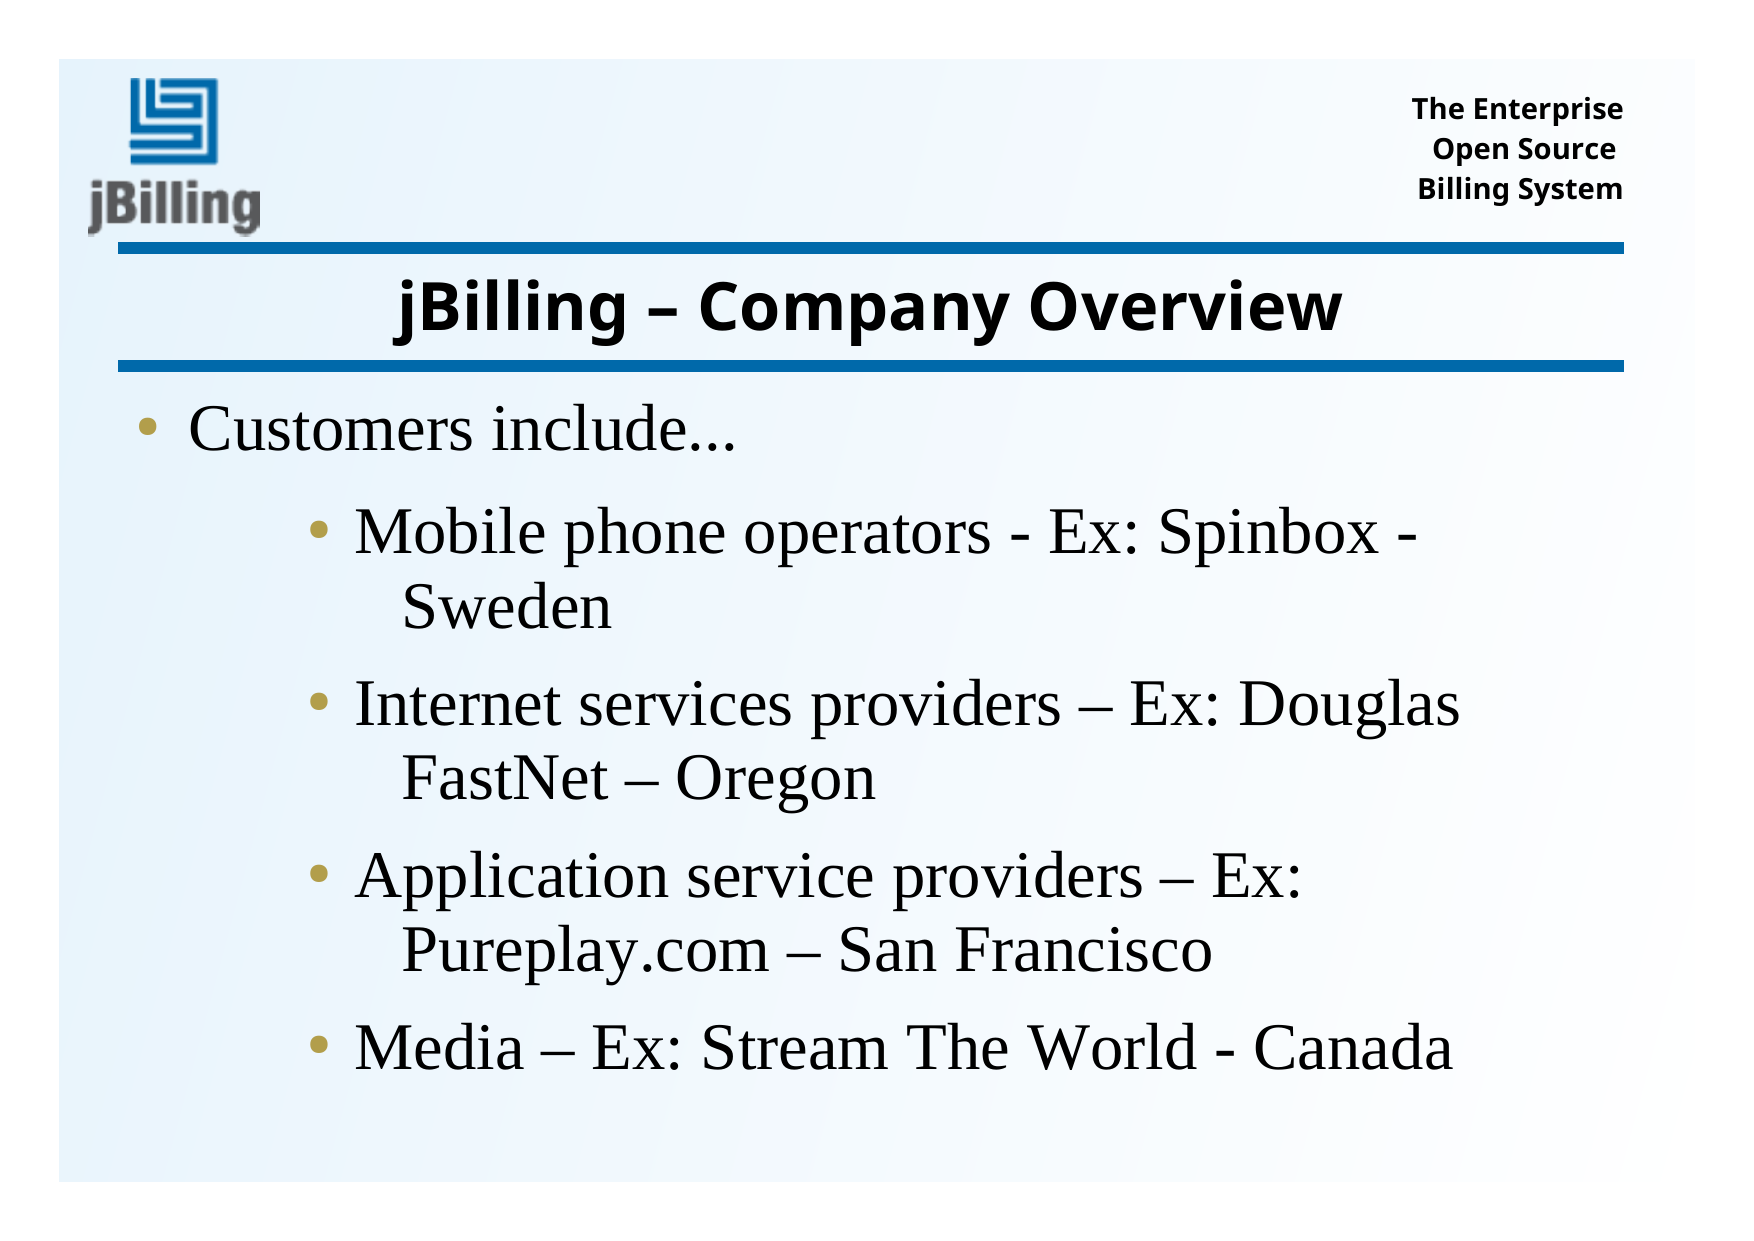

# jBilling – Company Overview
Customers include...
Mobile phone operators - Ex: Spinbox - Sweden
Internet services providers – Ex: Douglas FastNet – Oregon
Application service providers – Ex: Pureplay.com – San Francisco
Media – Ex: Stream The World - Canada